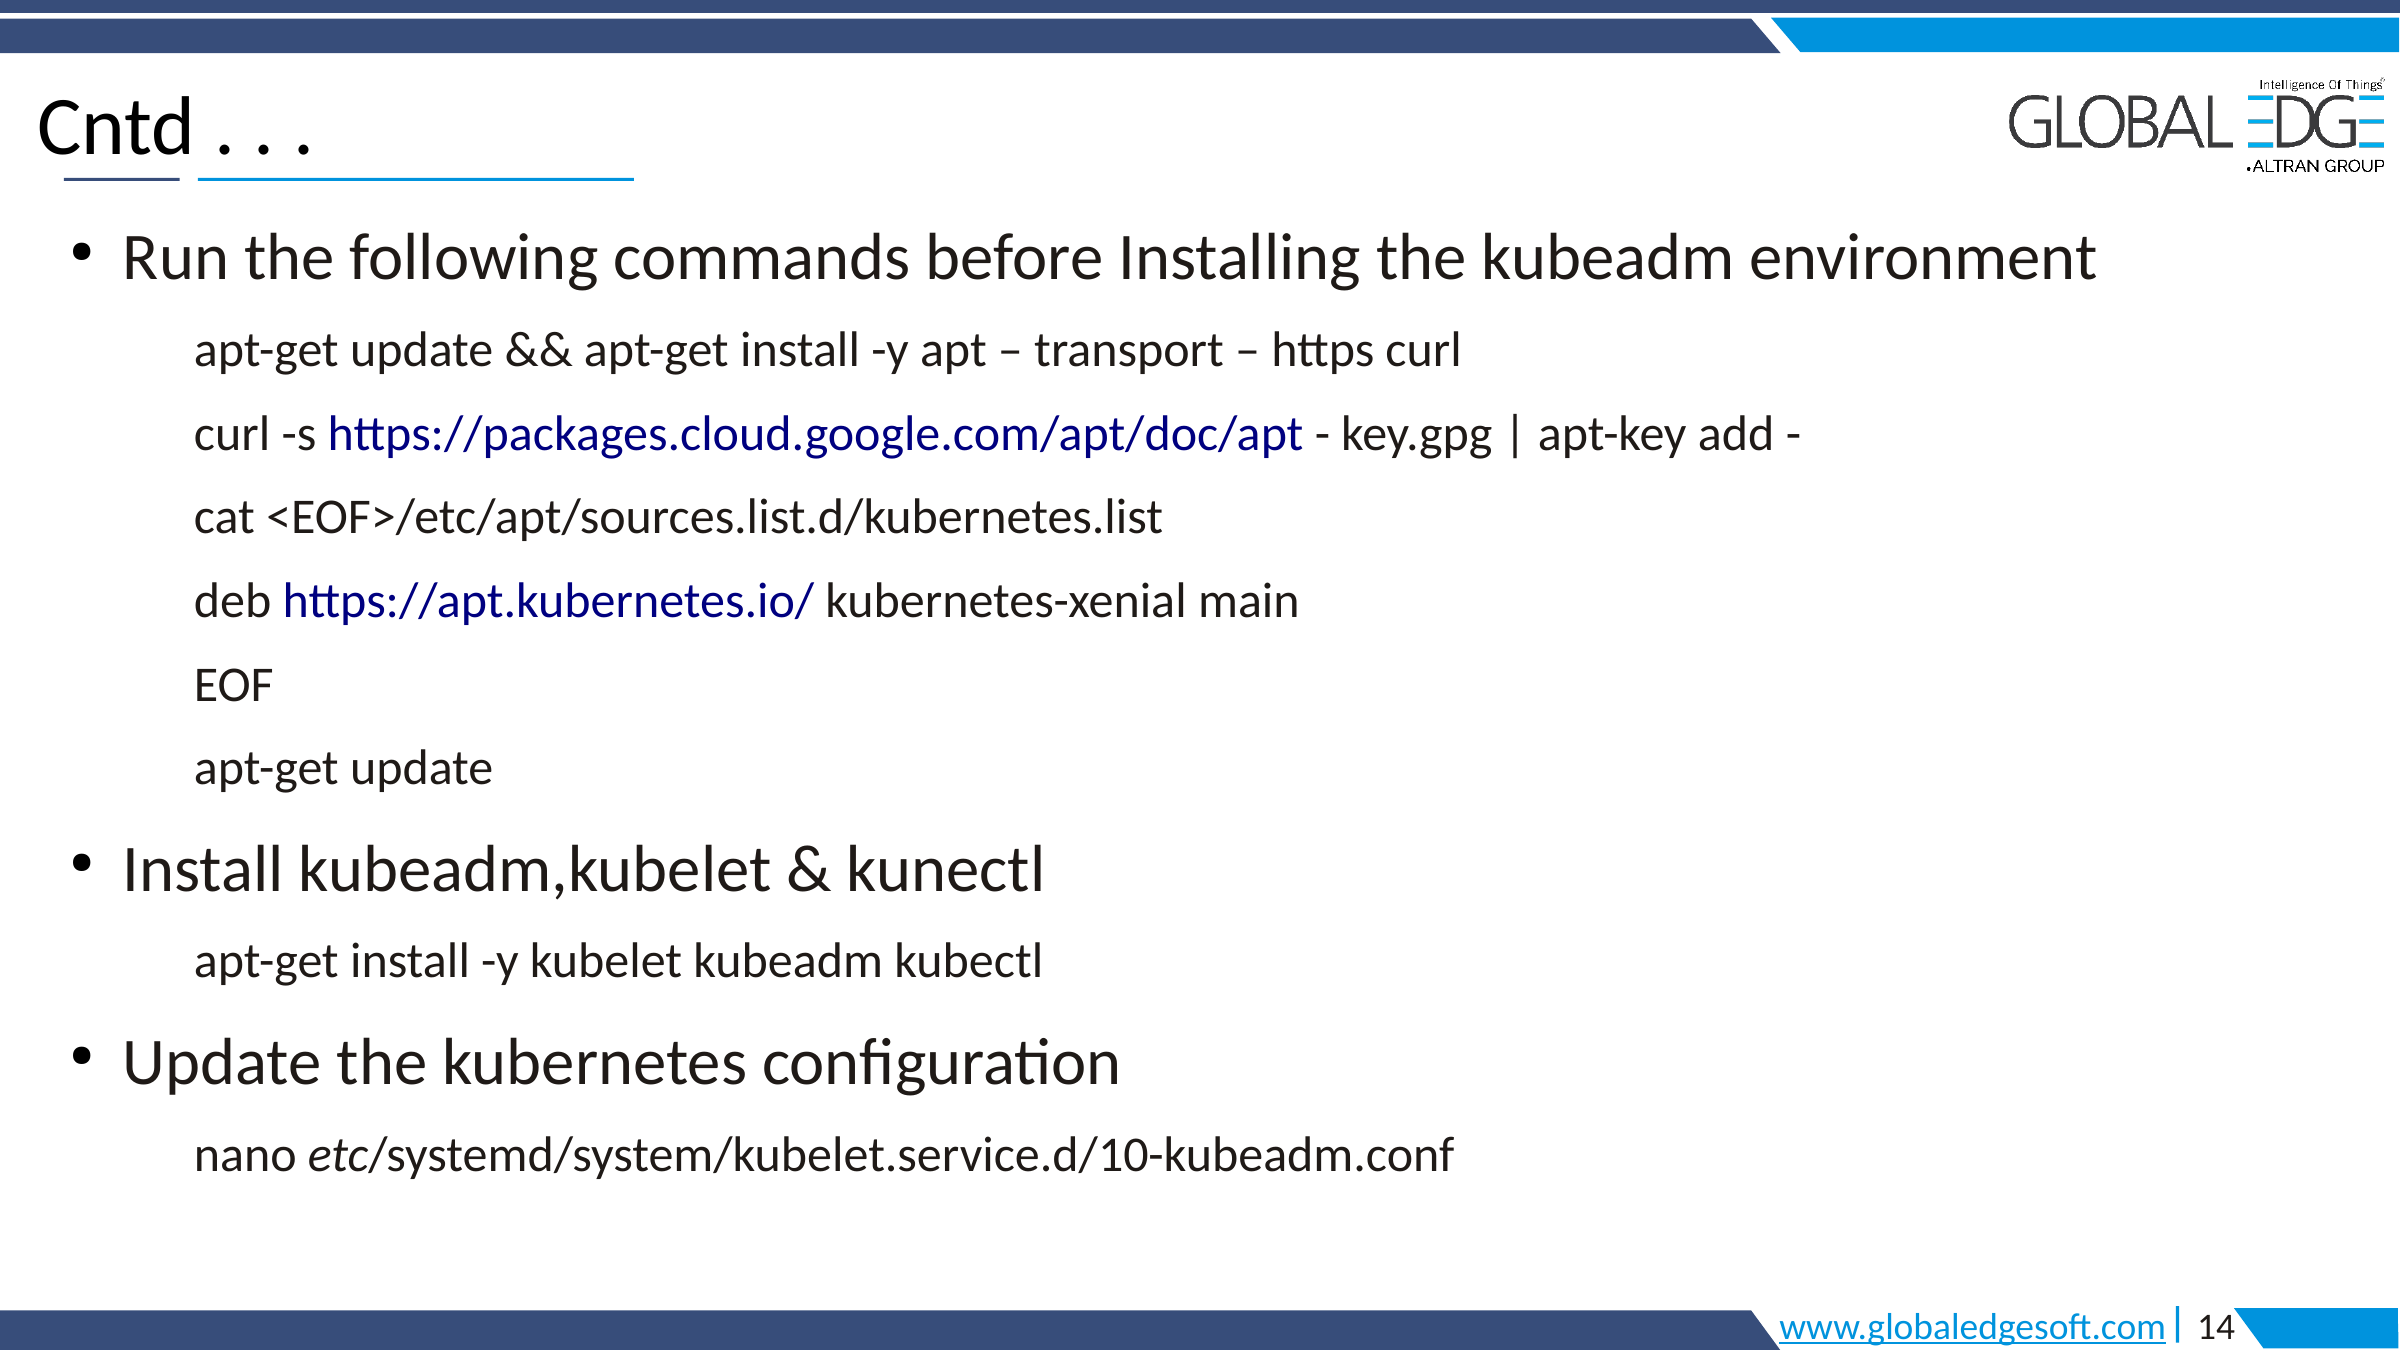

# Cntd . . .
Run the following commands before Installing the kubeadm environment
apt-get update && apt-get install -y apt – transport – https curl
curl -s https://packages.cloud.google.com/apt/doc/apt - key.gpg | apt-key add -
cat <EOF>/etc/apt/sources.list.d/kubernetes.list
deb https://apt.kubernetes.io/ kubernetes-xenial main
EOF
apt-get update
Install kubeadm,kubelet & kunectl
apt-get install -y kubelet kubeadm kubectl
Update the kubernetes configuration
nano etc/systemd/system/kubelet.service.d/10-kubeadm.conf